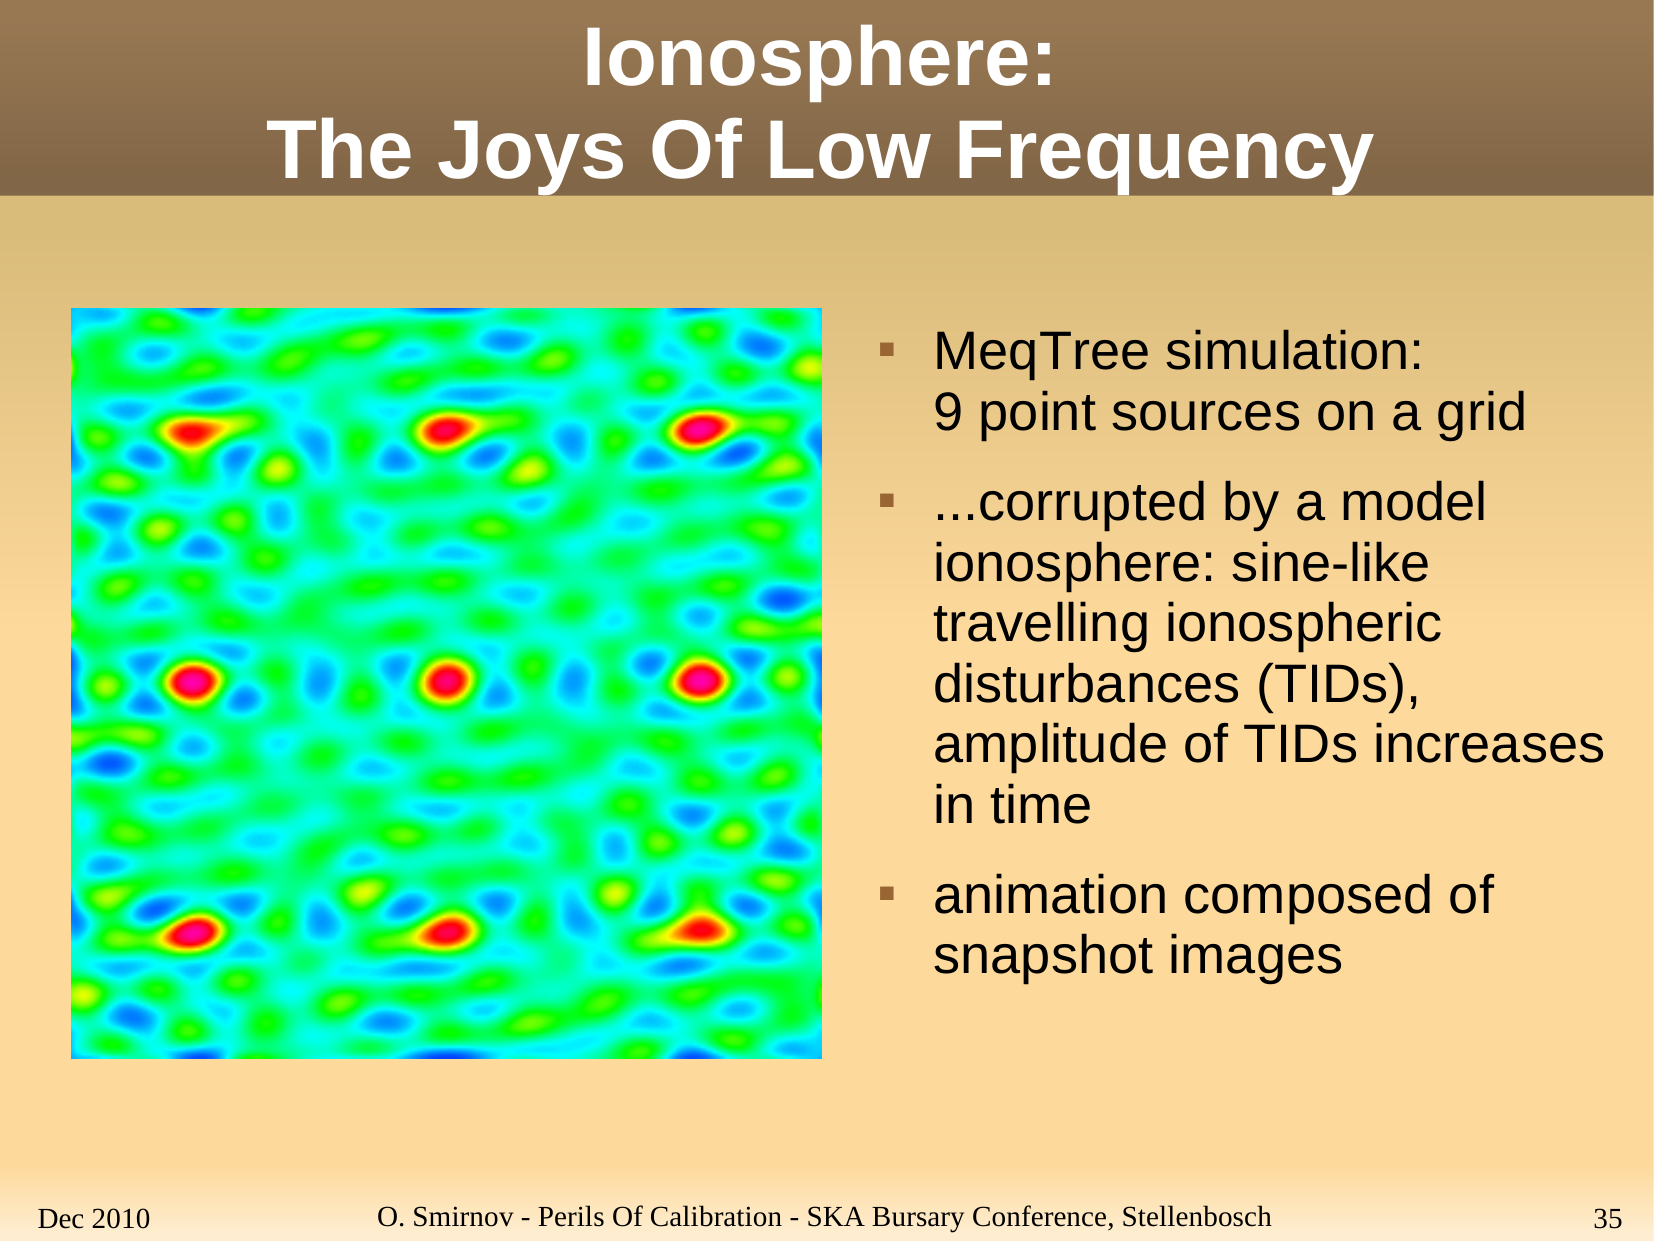

# Ionosphere: The Joys Of Low Frequency
MeqTree simulation:
9 point sources on a grid
...corrupted by a model ionosphere: sine-like travelling ionospheric disturbances (TIDs), amplitude of TIDs increases in time
animation composed of snapshot images
O. Smirnov - Perils Of Calibration - SKA Bursary Conference, Stellenbosch
Dec 2010
35